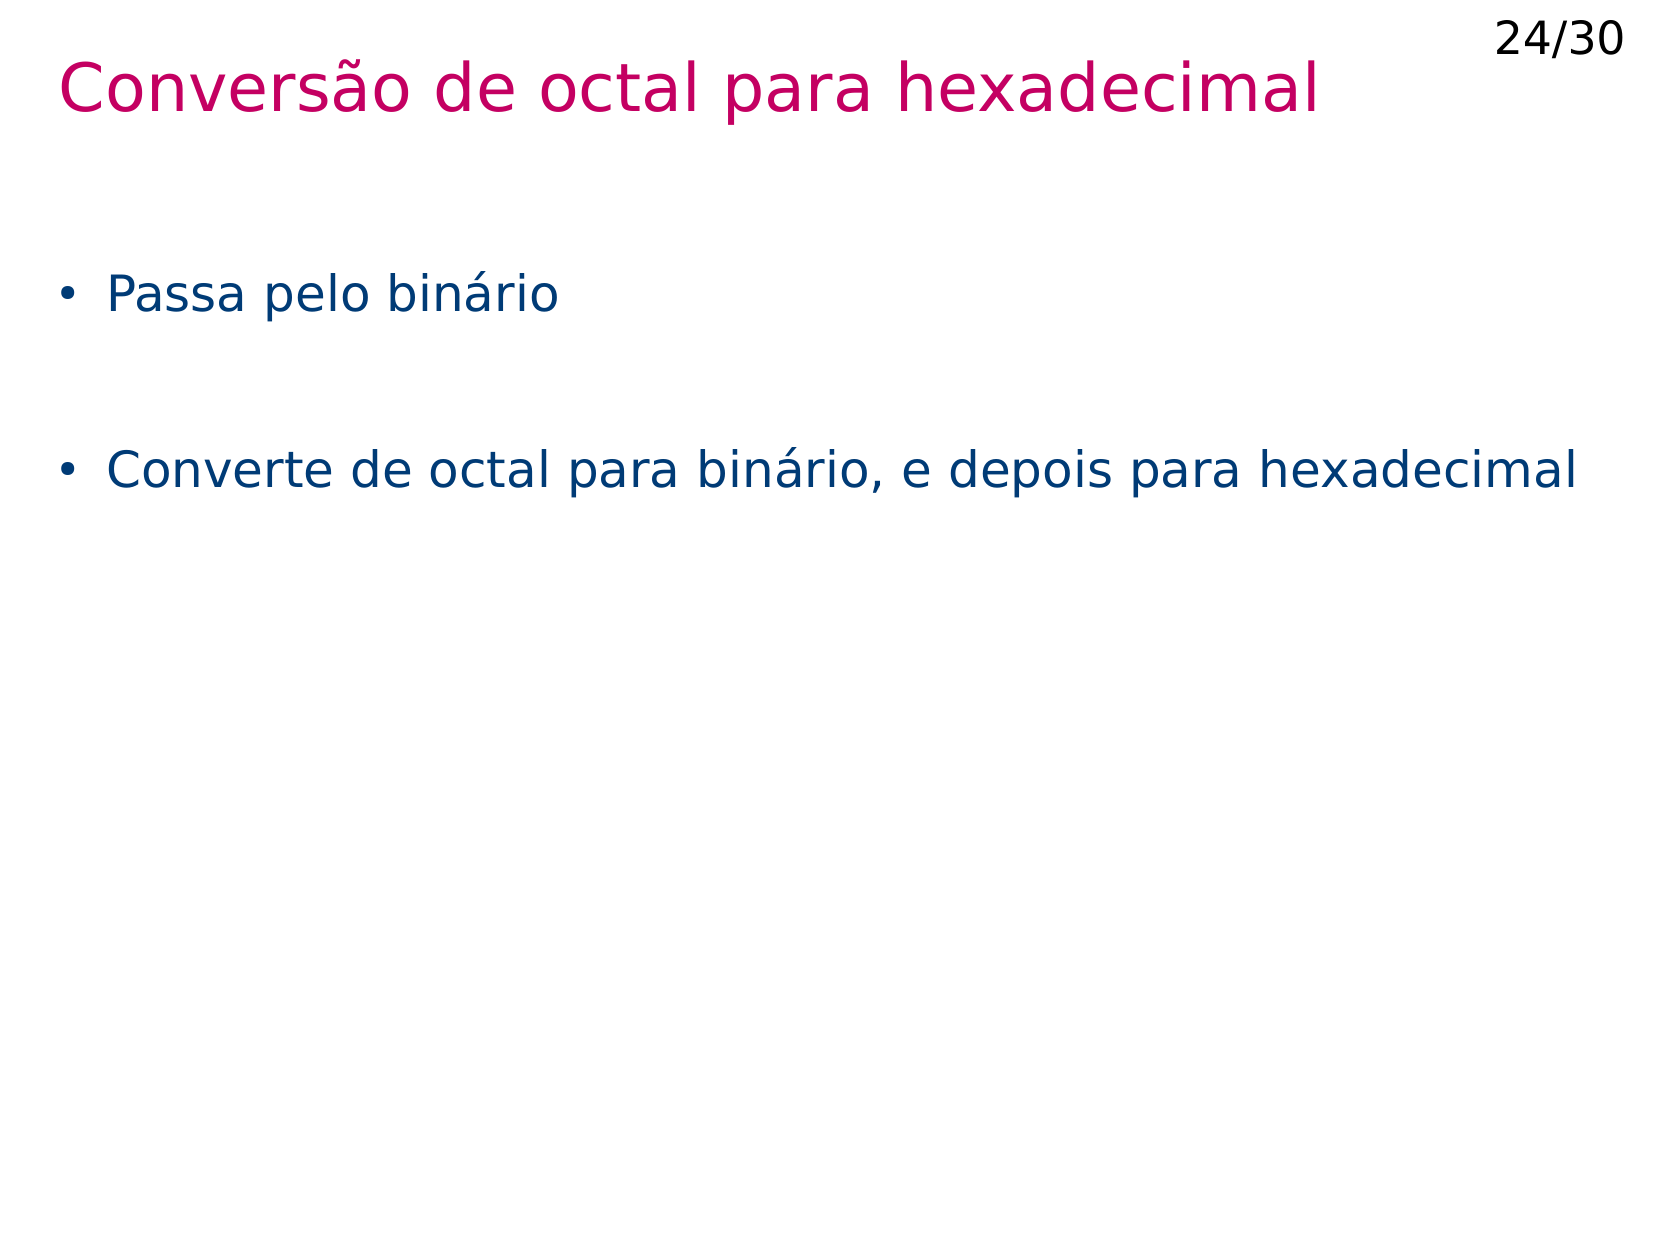

24
# Conversão de octal para hexadecimal
Passa pelo binário
Converte de octal para binário, e depois para hexadecimal